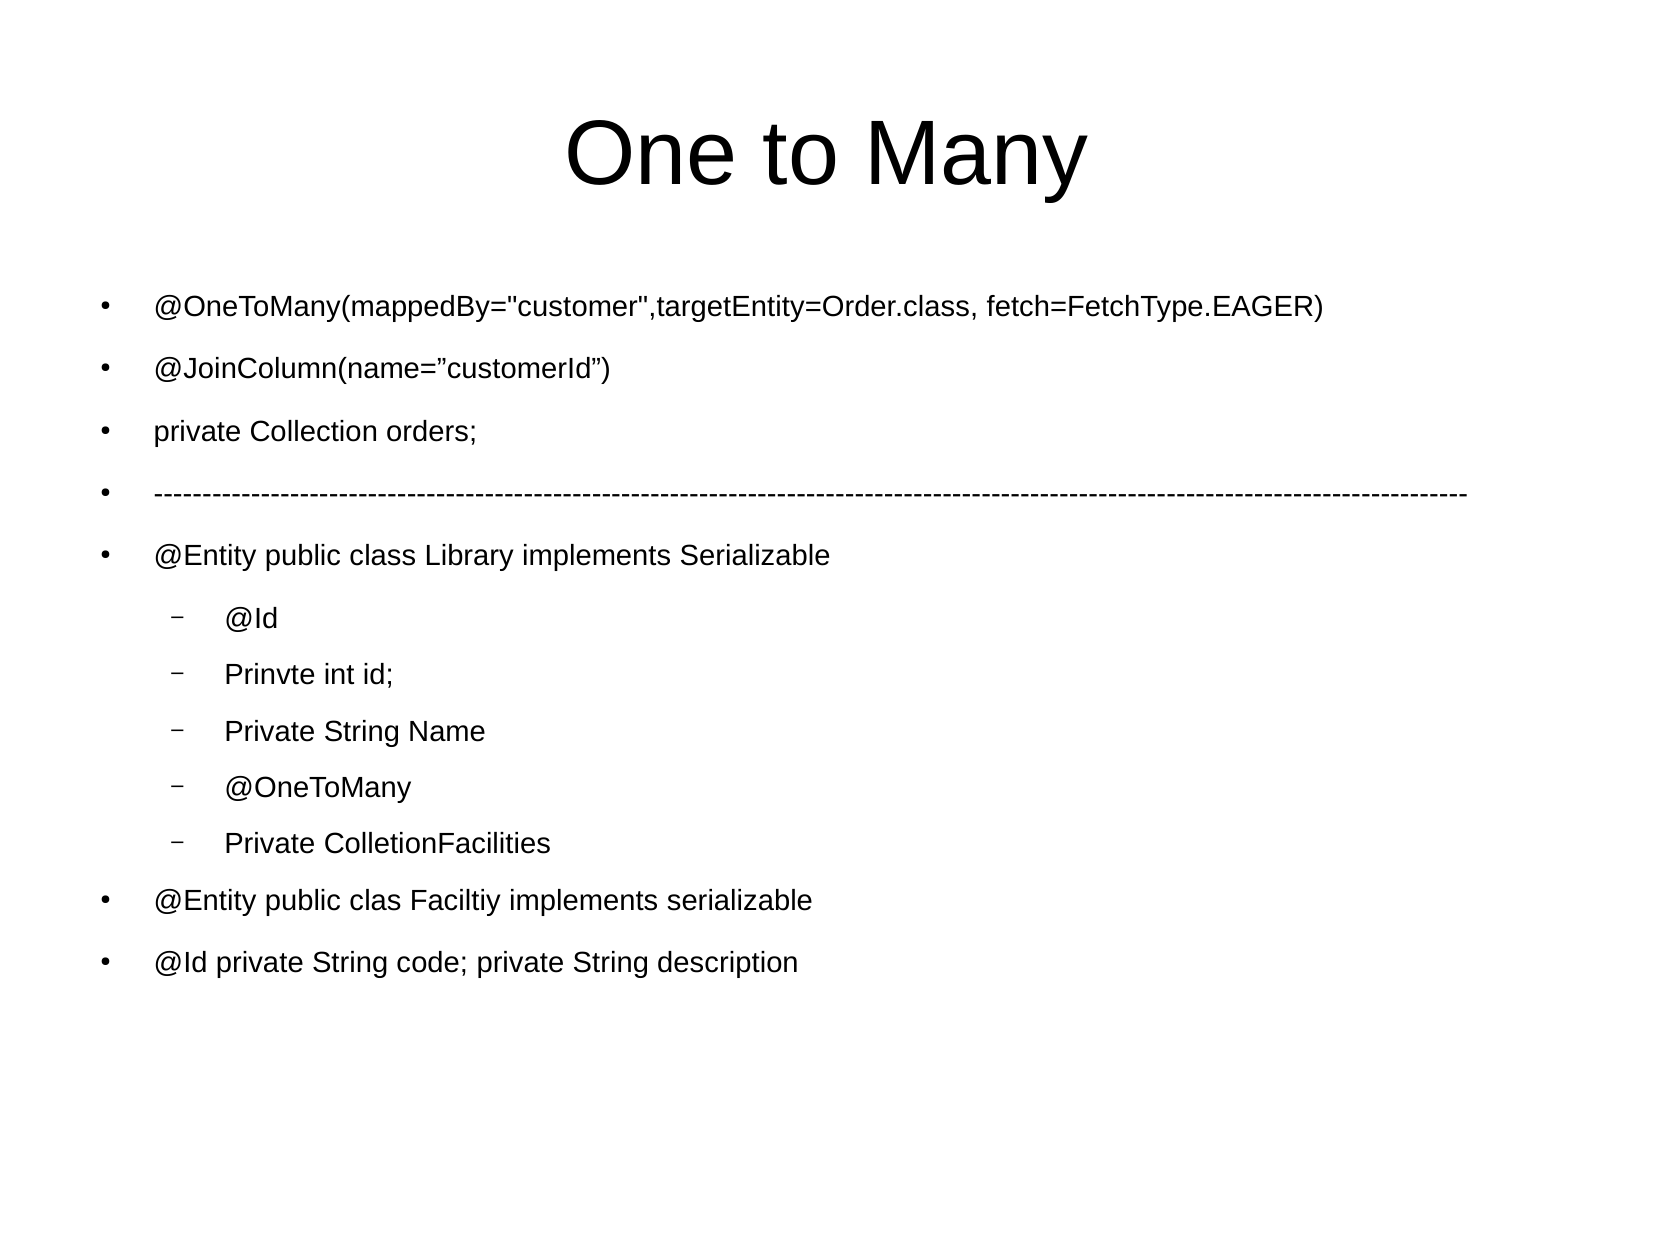

# One to Many
@OneToMany(mappedBy="customer",targetEntity=Order.class, fetch=FetchType.EAGER)
@JoinColumn(name=”customerId”)
private Collection orders;
---------------------------------------------------------------------------------------------------------------------------------------
@Entity public class Library implements Serializable
@Id
Prinvte int id;
Private String Name
@OneToMany
Private ColletionFacilities
@Entity public clas Faciltiy implements serializable
@Id private String code; private String description